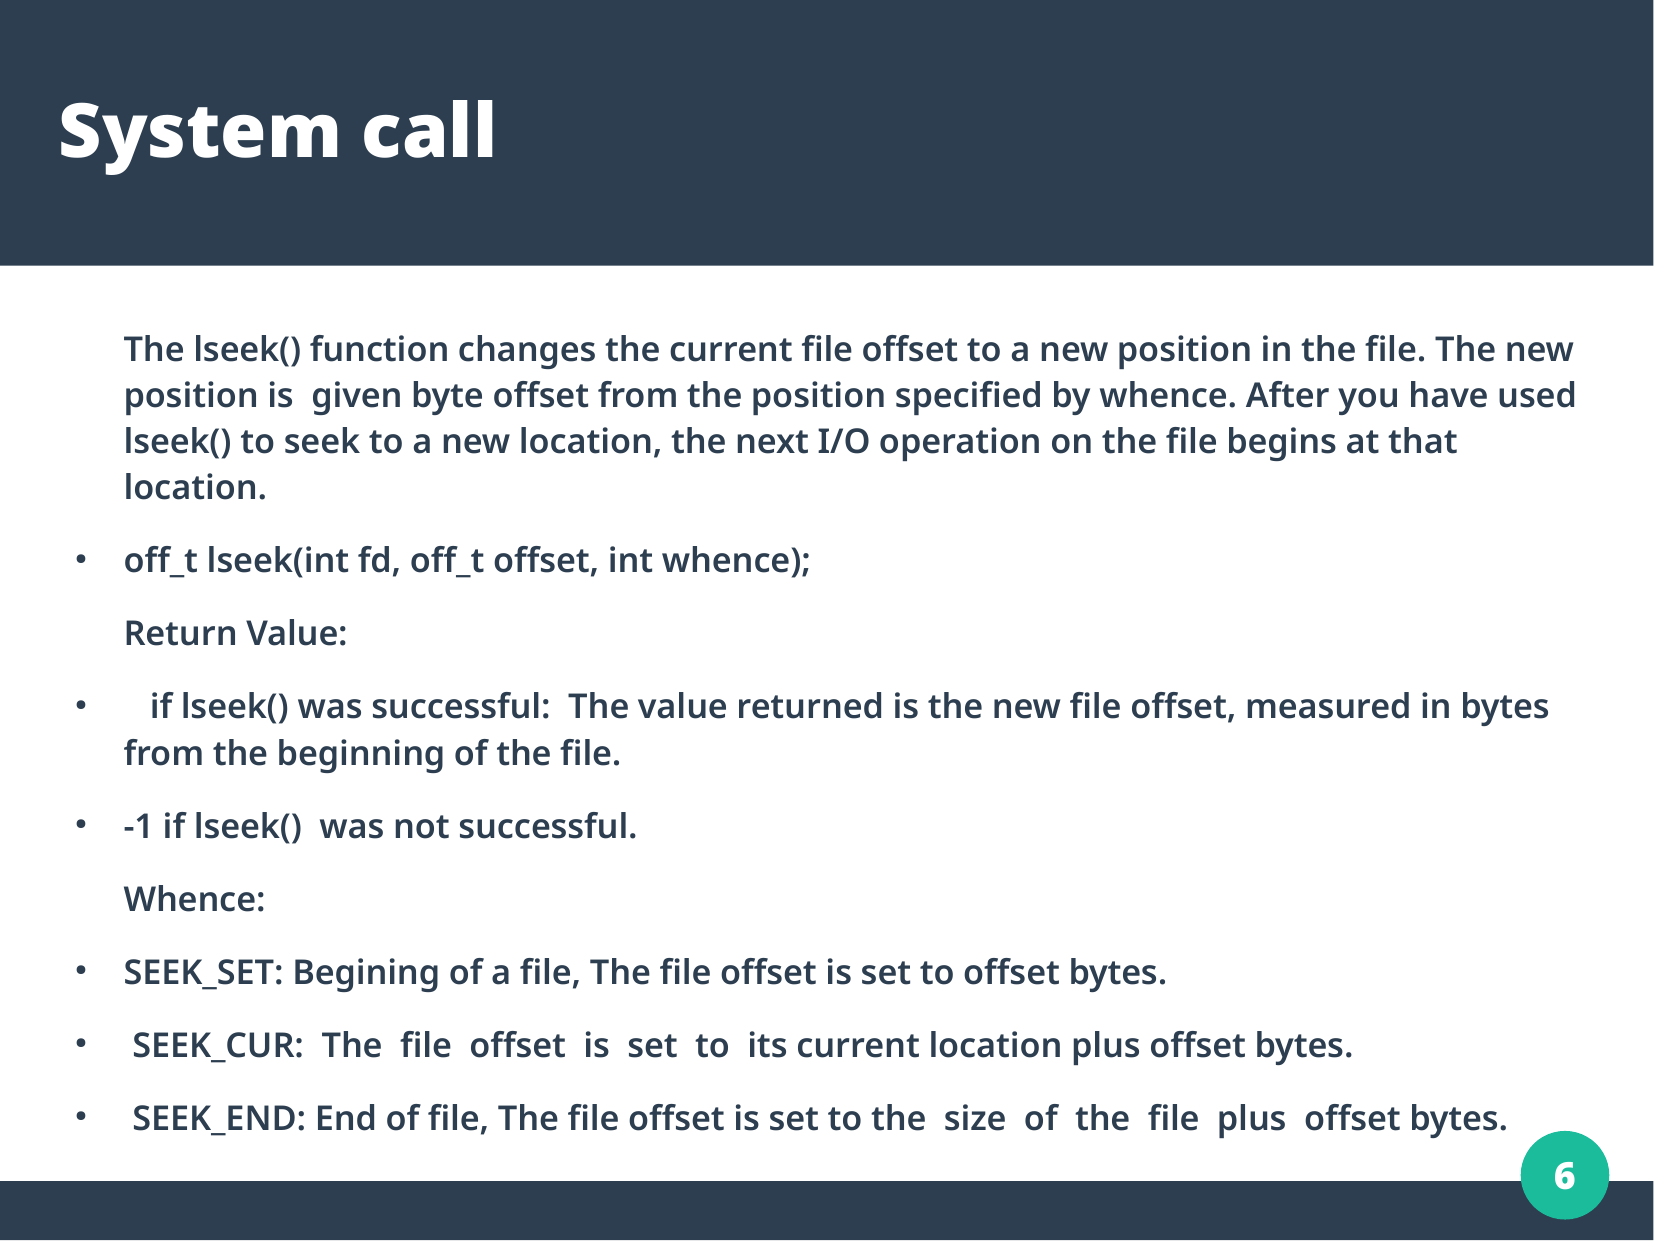

# System call
The lseek() function changes the current file offset to a new position in the file. The new position is given byte offset from the position specified by whence. After you have used lseek() to seek to a new location, the next I/O operation on the file begins at that location.
off_t lseek(int fd, off_t offset, int whence);
Return Value:
 if lseek() was successful: The value returned is the new file offset, measured in bytes from the beginning of the file.
-1 if lseek() was not successful.
Whence:
SEEK_SET: Begining of a file, The file offset is set to offset bytes.
 SEEK_CUR: The file offset is set to its current location plus offset bytes.
 SEEK_END: End of file, The file offset is set to the size of the file plus offset bytes.
6